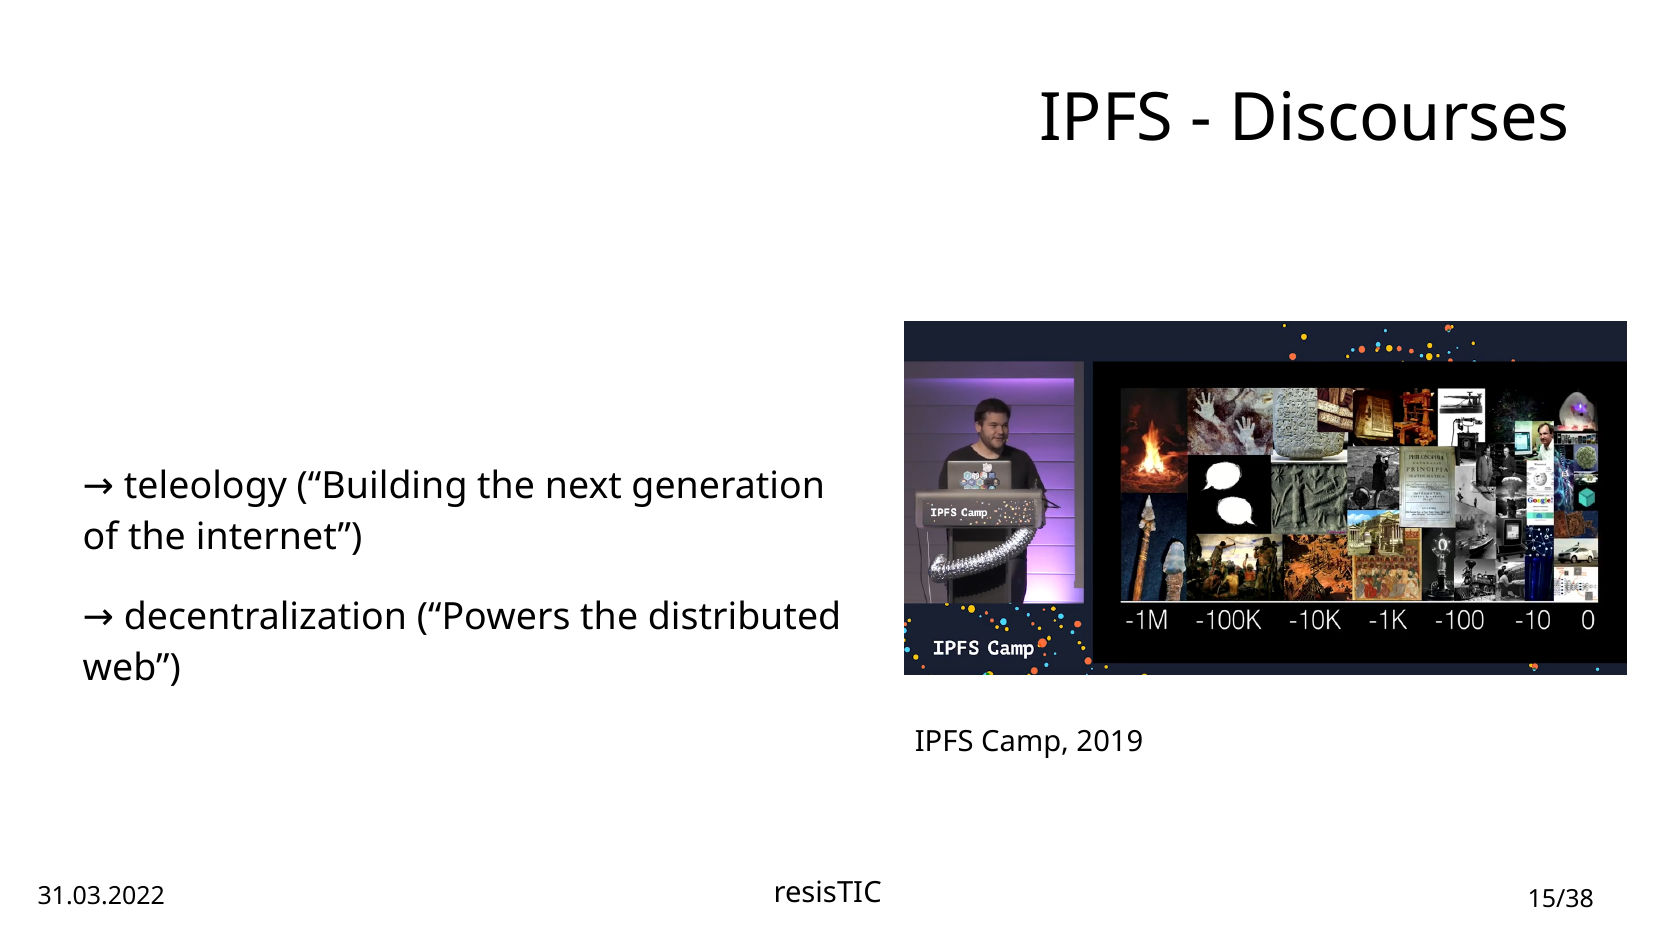

# IPFS - Discourses
→ teleology (“Building the next generation of the internet”)
→ decentralization (“Powers the distributed web”)
IPFS Camp, 2019
15/38